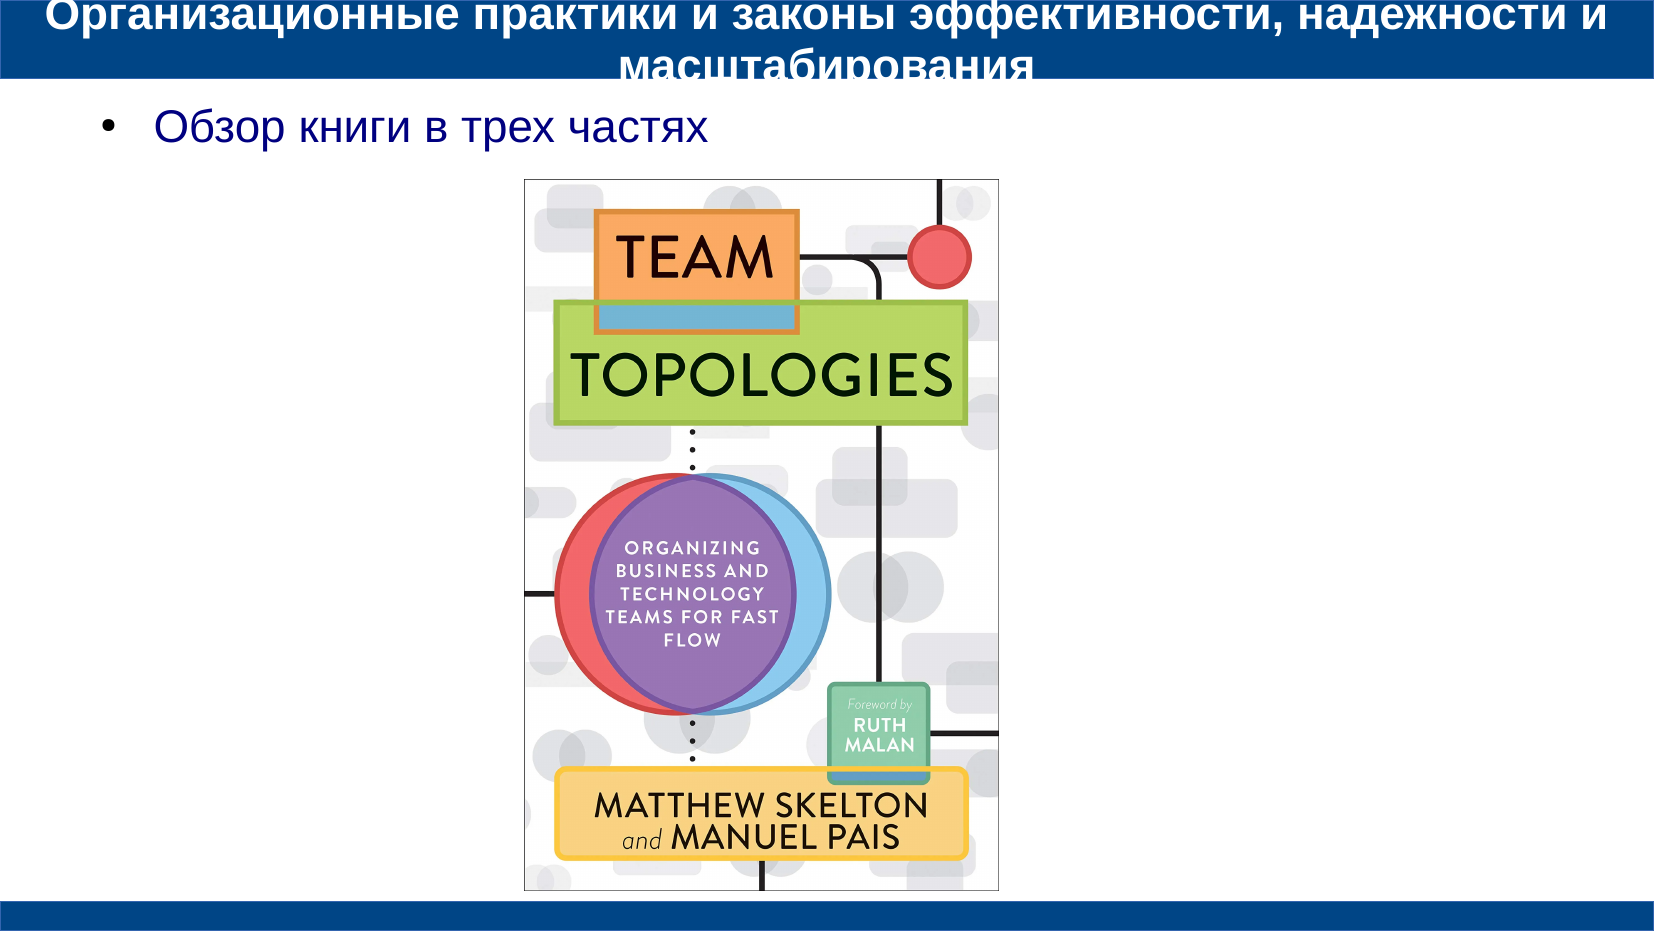

# Организационные практики и законы эффективности, надежности и масштабирования
Обзор книги в трех частях